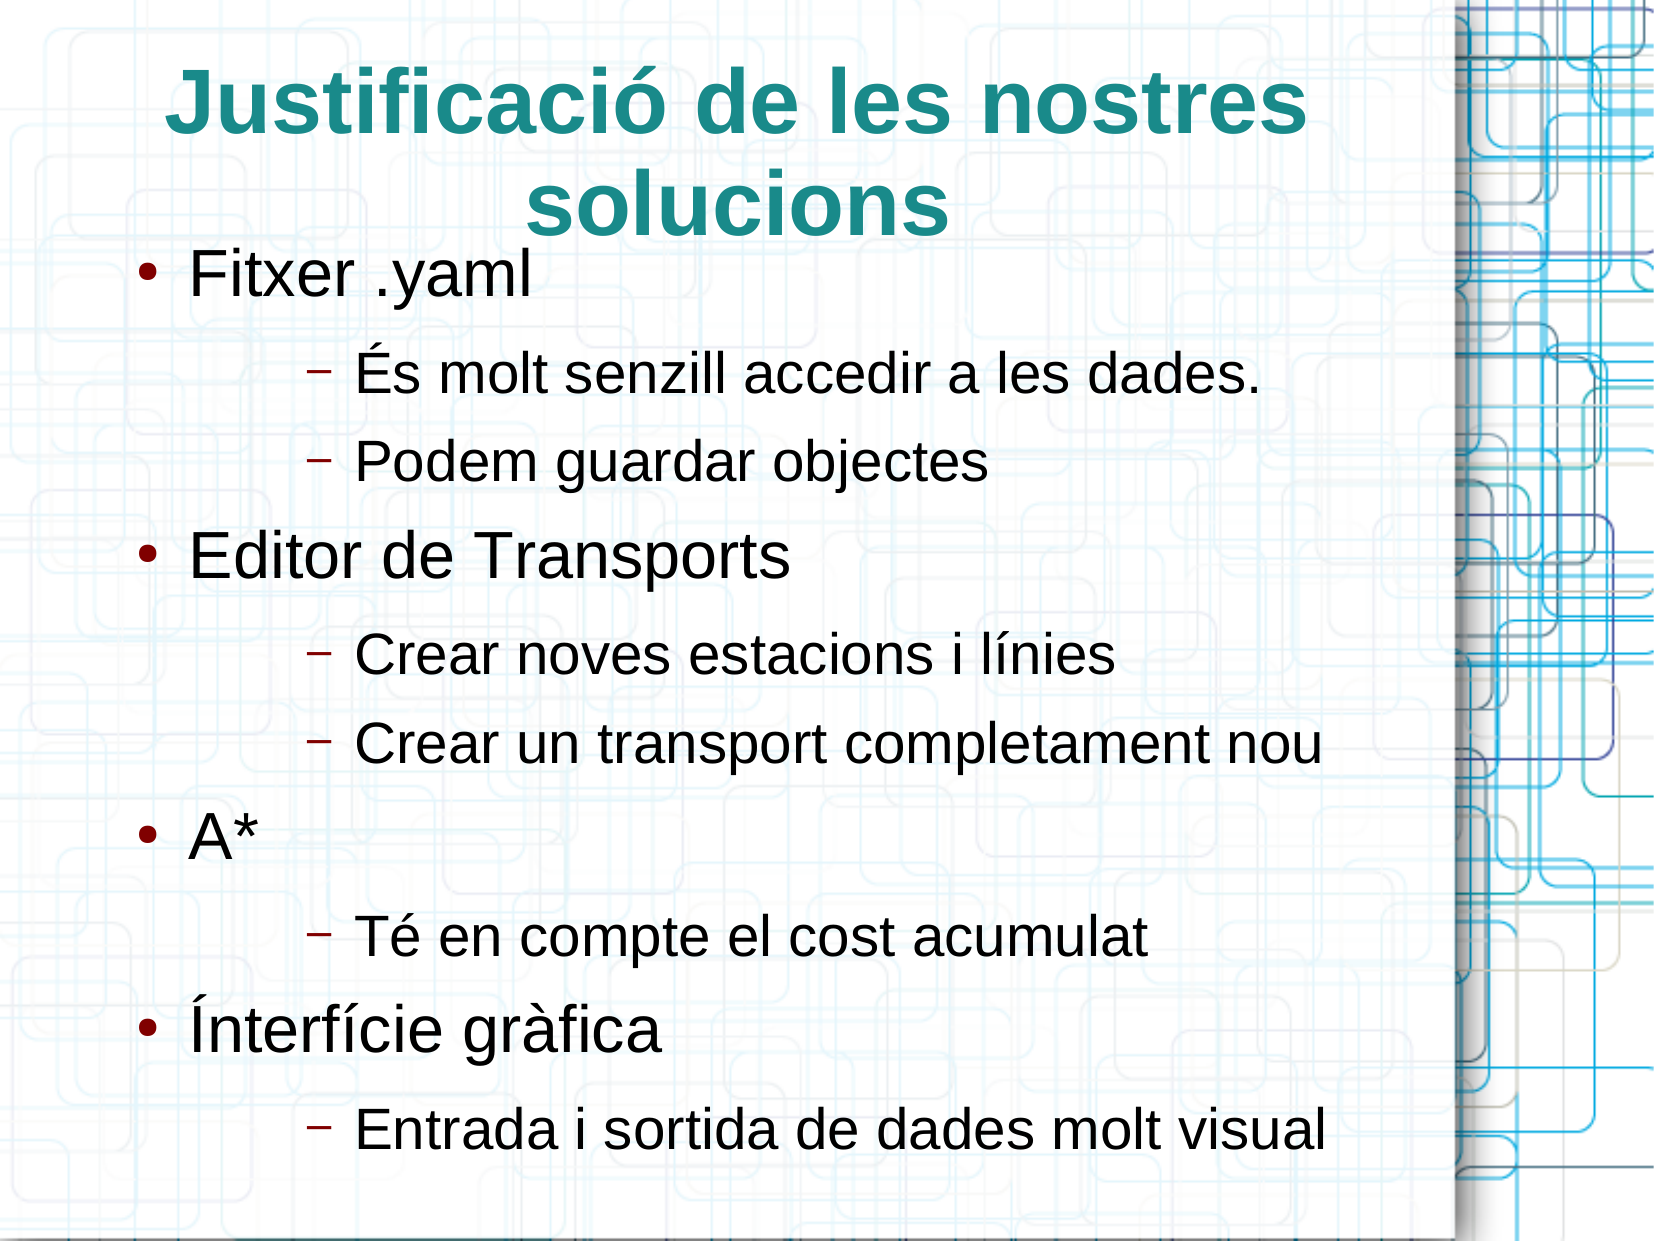

# Justificació de les nostres solucions
Fitxer .yaml
És molt senzill accedir a les dades.
Podem guardar objectes
Editor de Transports
Crear noves estacions i línies
Crear un transport completament nou
A*
Té en compte el cost acumulat
Ínterfície gràfica
Entrada i sortida de dades molt visual